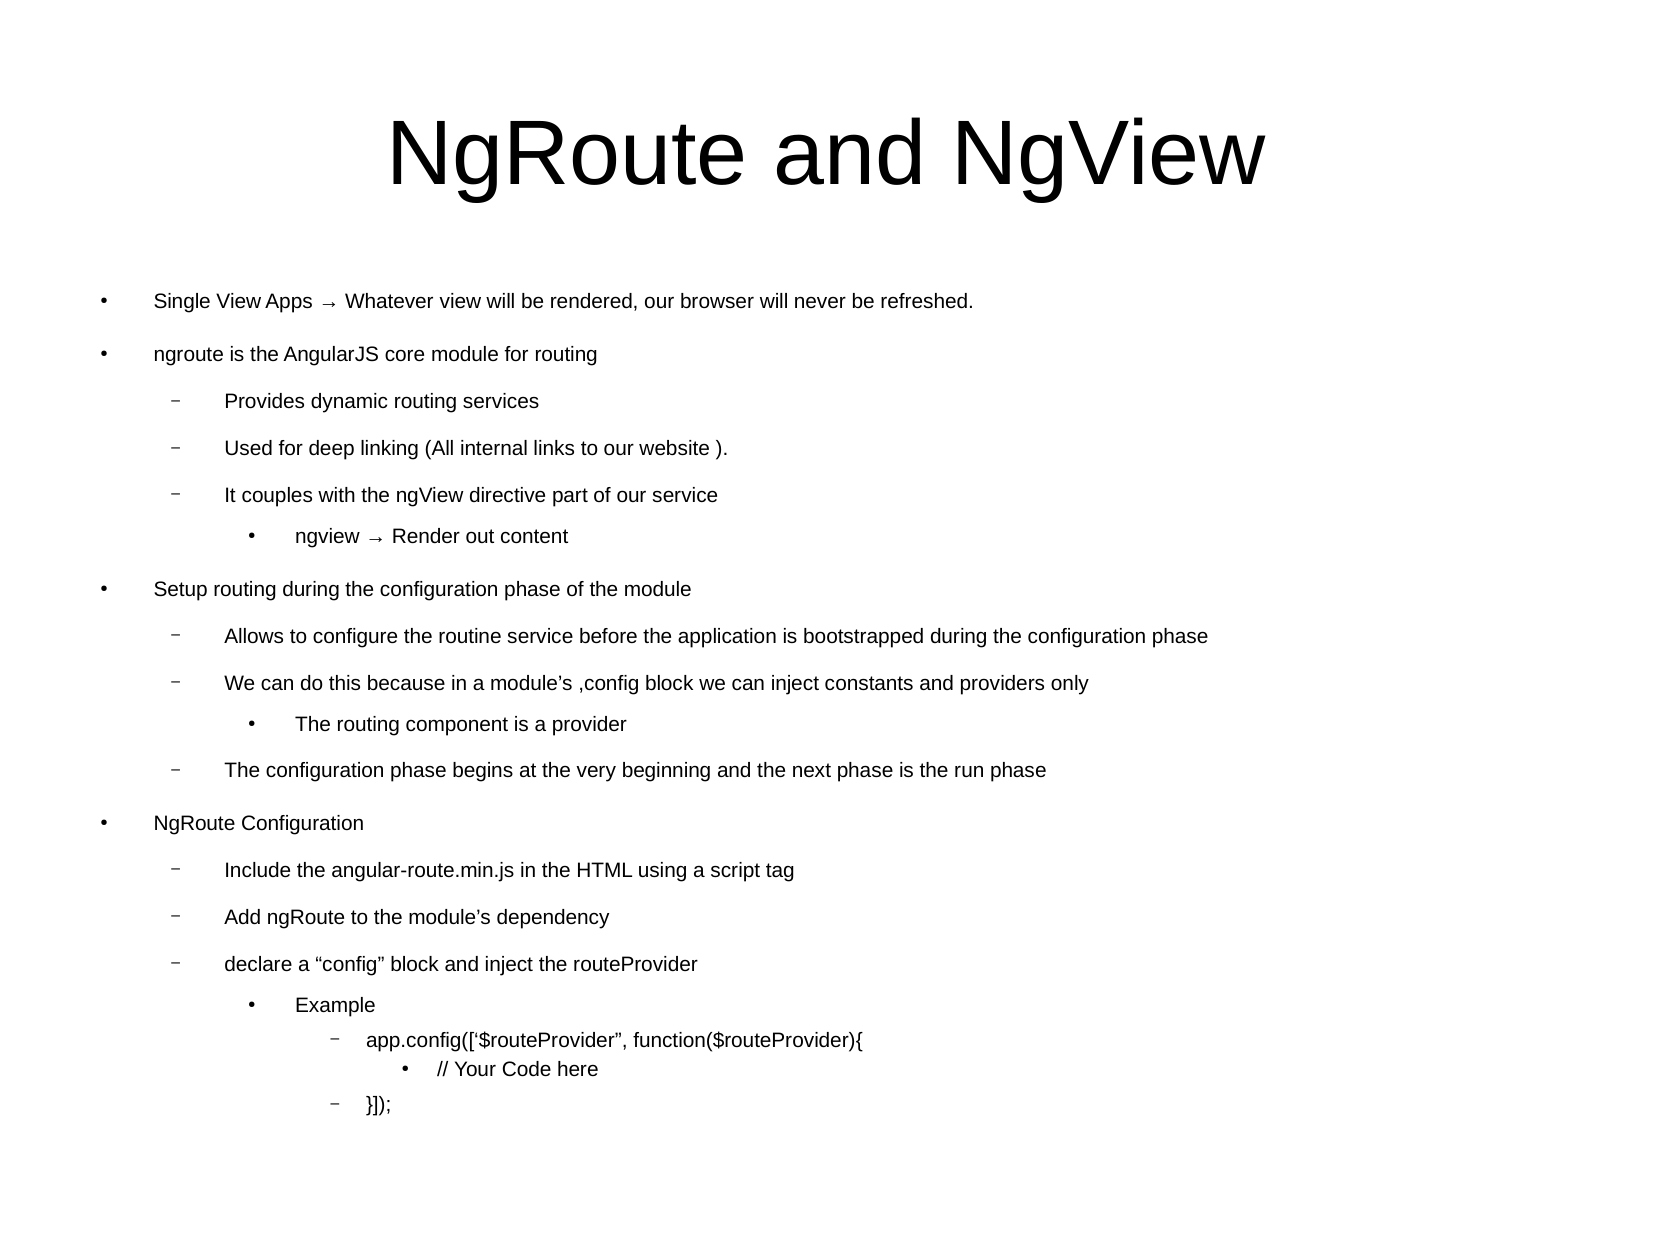

# NgRoute and NgView
Single View Apps → Whatever view will be rendered, our browser will never be refreshed.
ngroute is the AngularJS core module for routing
Provides dynamic routing services
Used for deep linking (All internal links to our website ).
It couples with the ngView directive part of our service
ngview → Render out content
Setup routing during the configuration phase of the module
Allows to configure the routine service before the application is bootstrapped during the configuration phase
We can do this because in a module’s ,config block we can inject constants and providers only
The routing component is a provider
The configuration phase begins at the very beginning and the next phase is the run phase
NgRoute Configuration
Include the angular-route.min.js in the HTML using a script tag
Add ngRoute to the module’s dependency
declare a “config” block and inject the routeProvider
Example
app.config([‘$routeProvider”, function($routeProvider){
// Your Code here
}]);